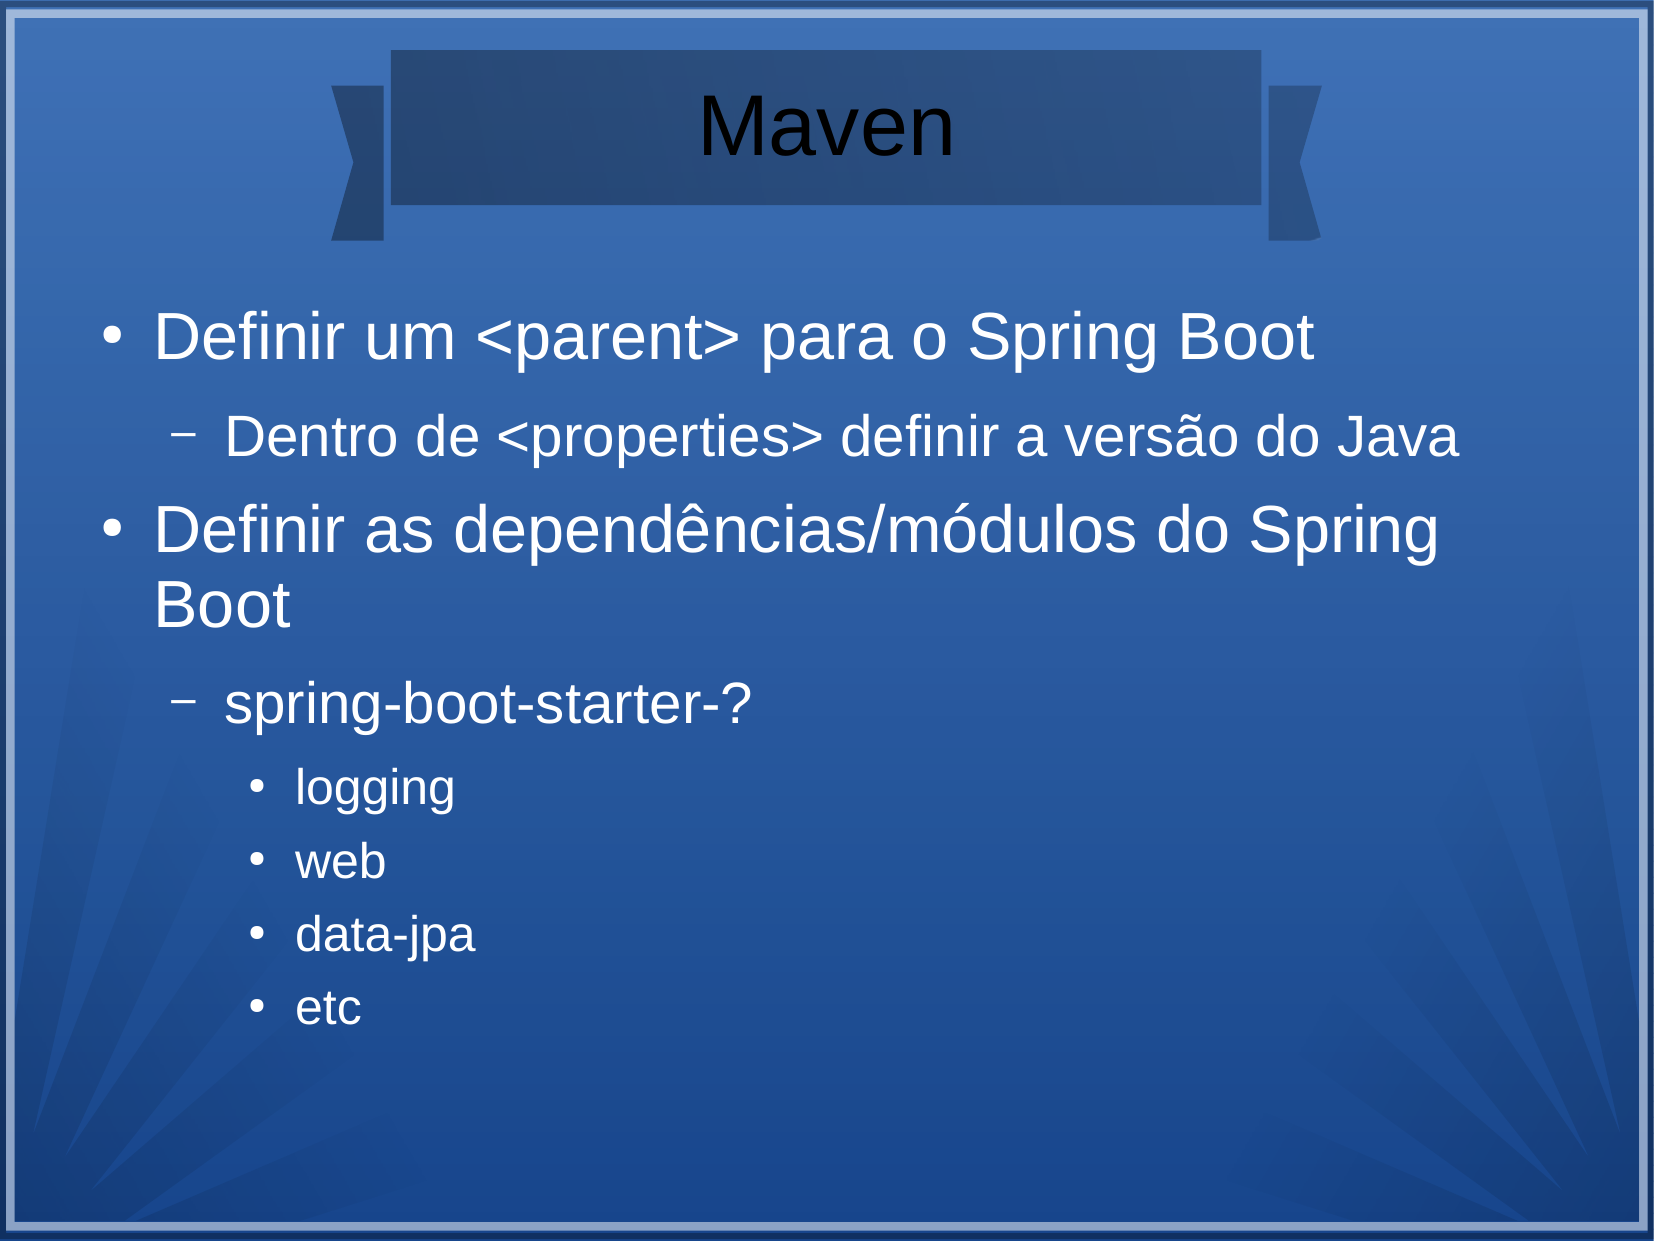

# Maven
Definir um <parent> para o Spring Boot
Dentro de <properties> definir a versão do Java
Definir as dependências/módulos do Spring Boot
spring-boot-starter-?
logging
web
data-jpa
etc